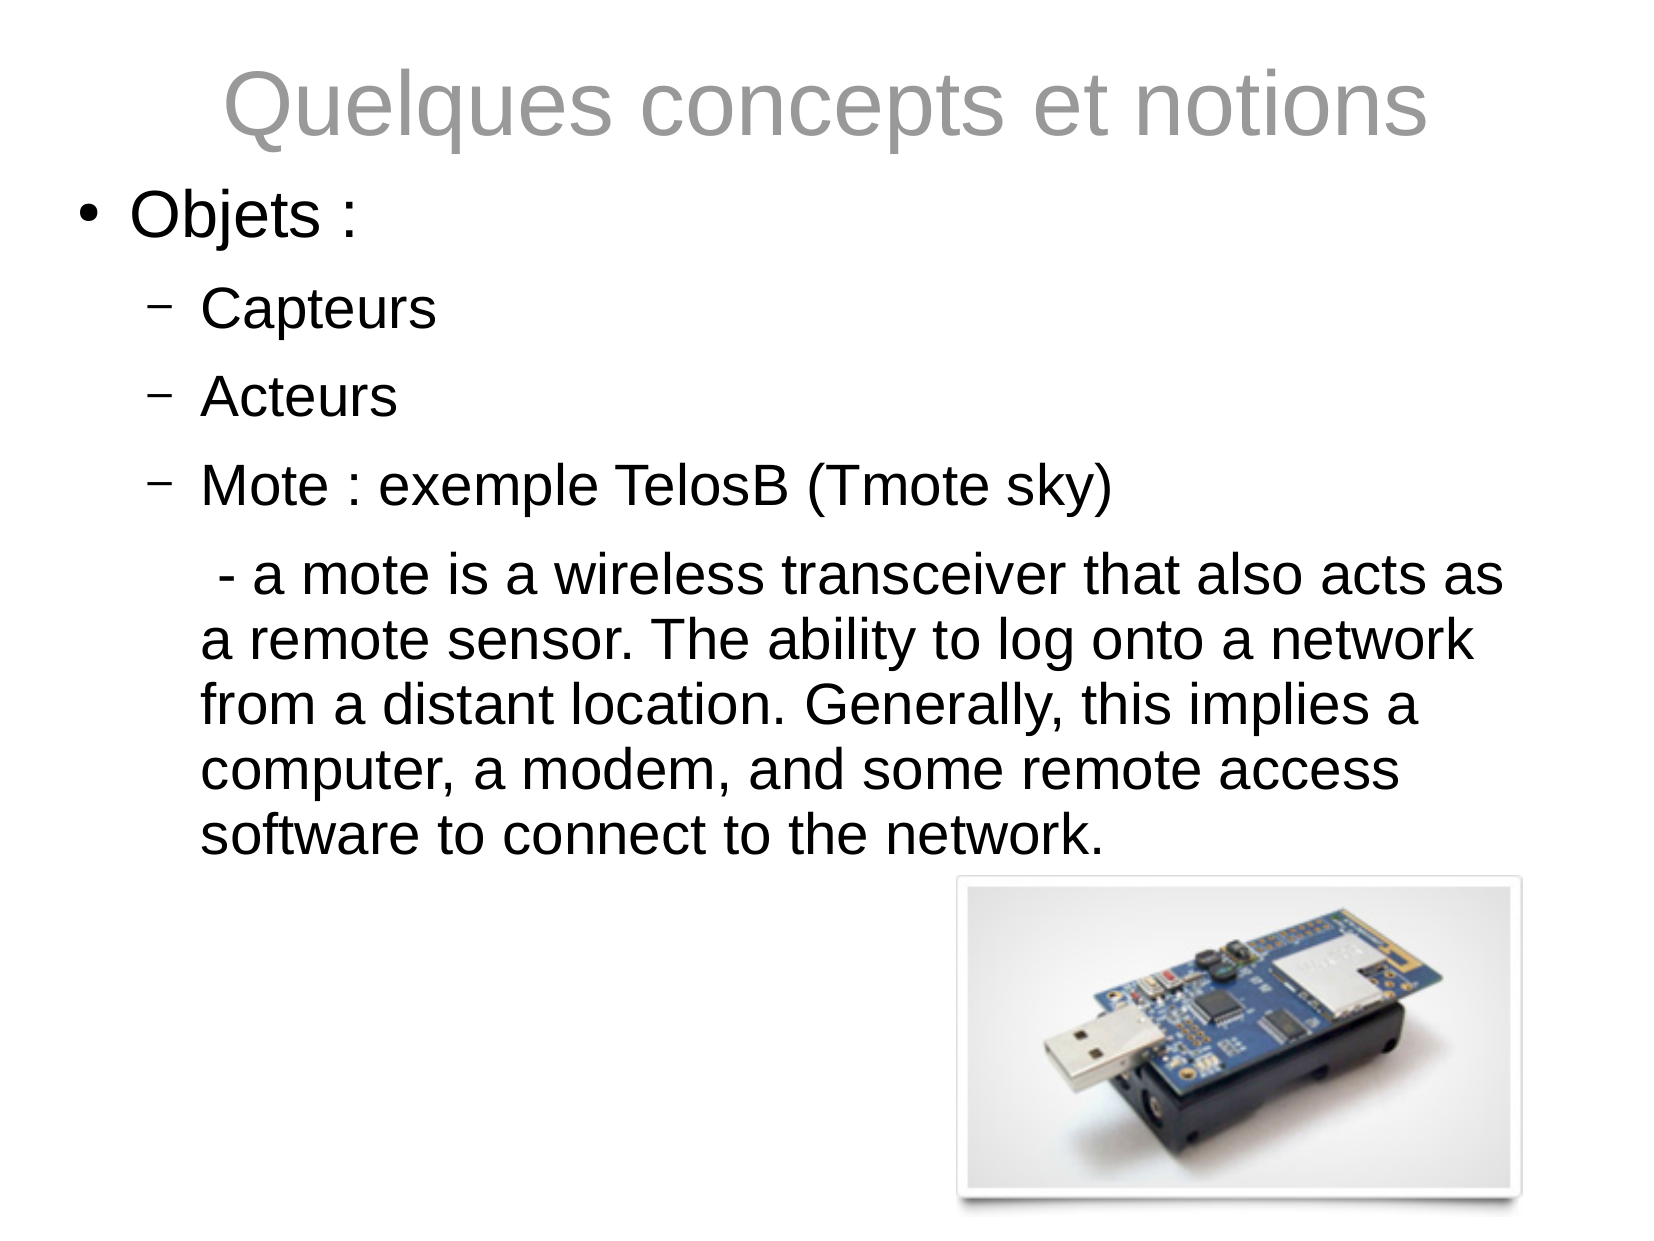

# Quelques concepts et notions
Objets :
Capteurs
Acteurs
Mote : exemple TelosB (Tmote sky)
 - a mote is a wireless transceiver that also acts as a remote sensor. The ability to log onto a network from a distant location. Generally, this implies a computer, a modem, and some remote access software to connect to the network.